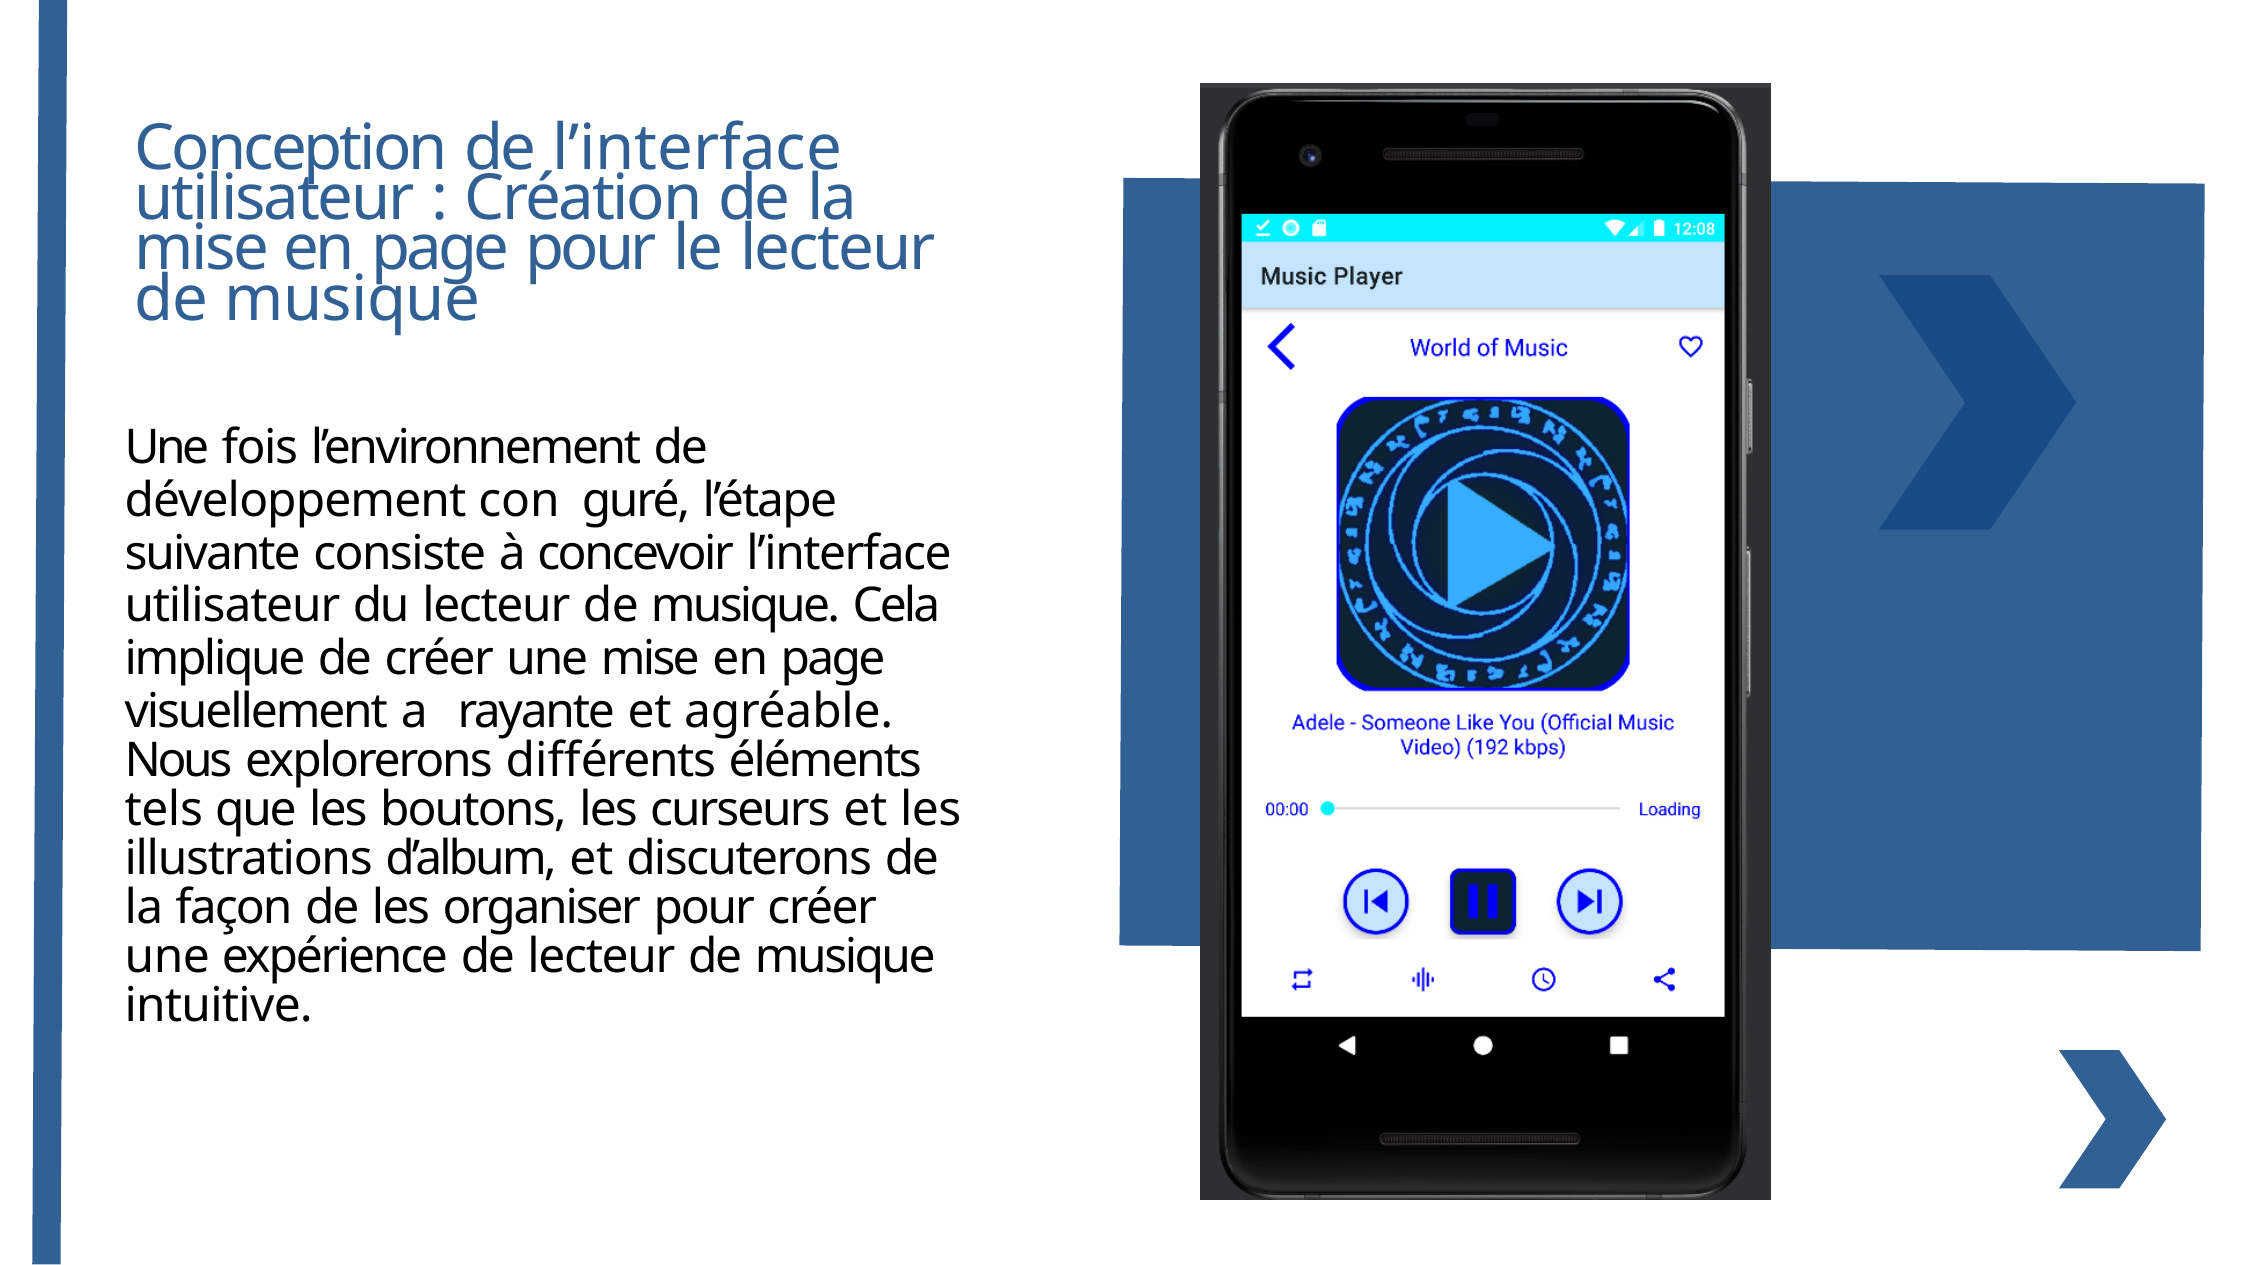

# Conception de l’interface utilisateur : Création de la mise en page pour le lecteur de musique
Une fois l’environnement de développement con guré, l’étape suivante consiste à concevoir l’interface utilisateur du lecteur de musique. Cela implique de créer une mise en page visuellement a rayante et agréable.
Nous explorerons différents éléments tels que les boutons, les curseurs et les illustrations d’album, et discuterons de la façon de les organiser pour créer une expérience de lecteur de musique intuitive.